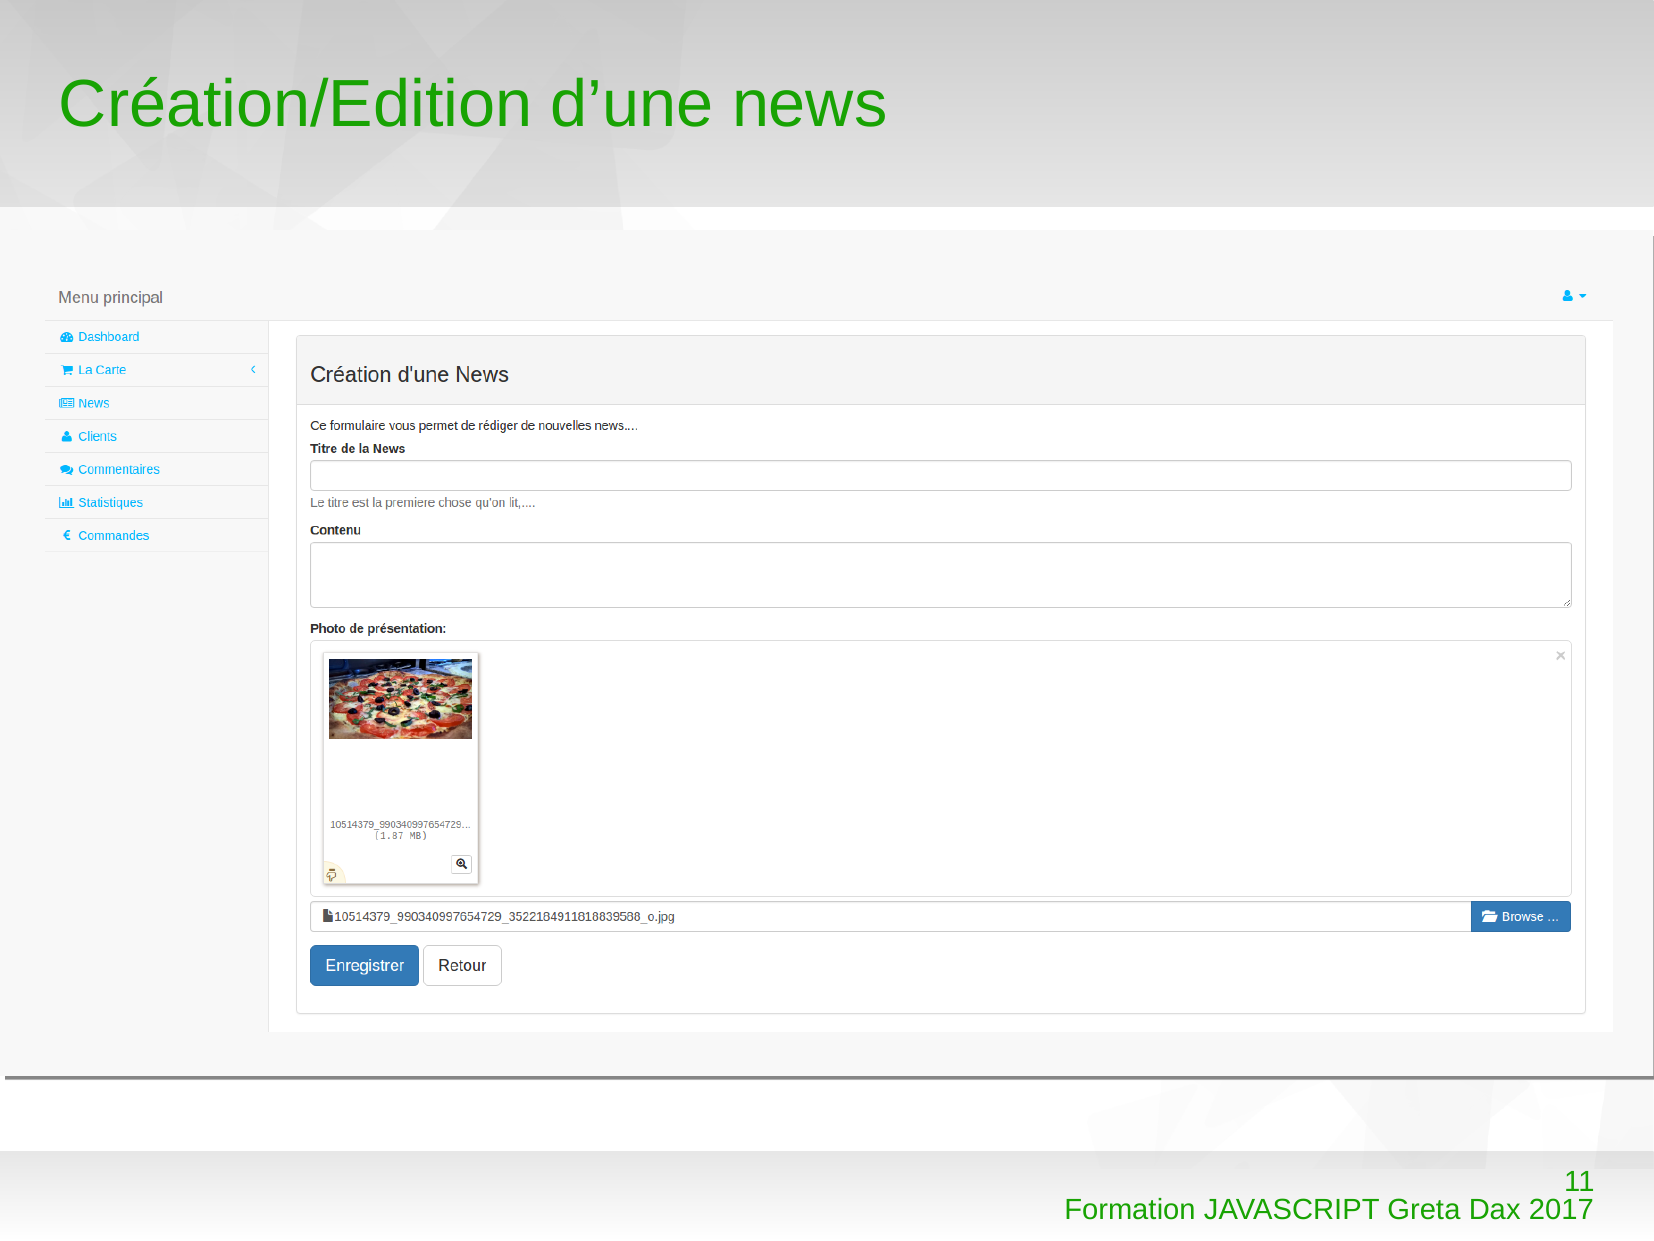

# Création/Edition d’une news
11
Formation JAVASCRIPT Greta Dax 2017